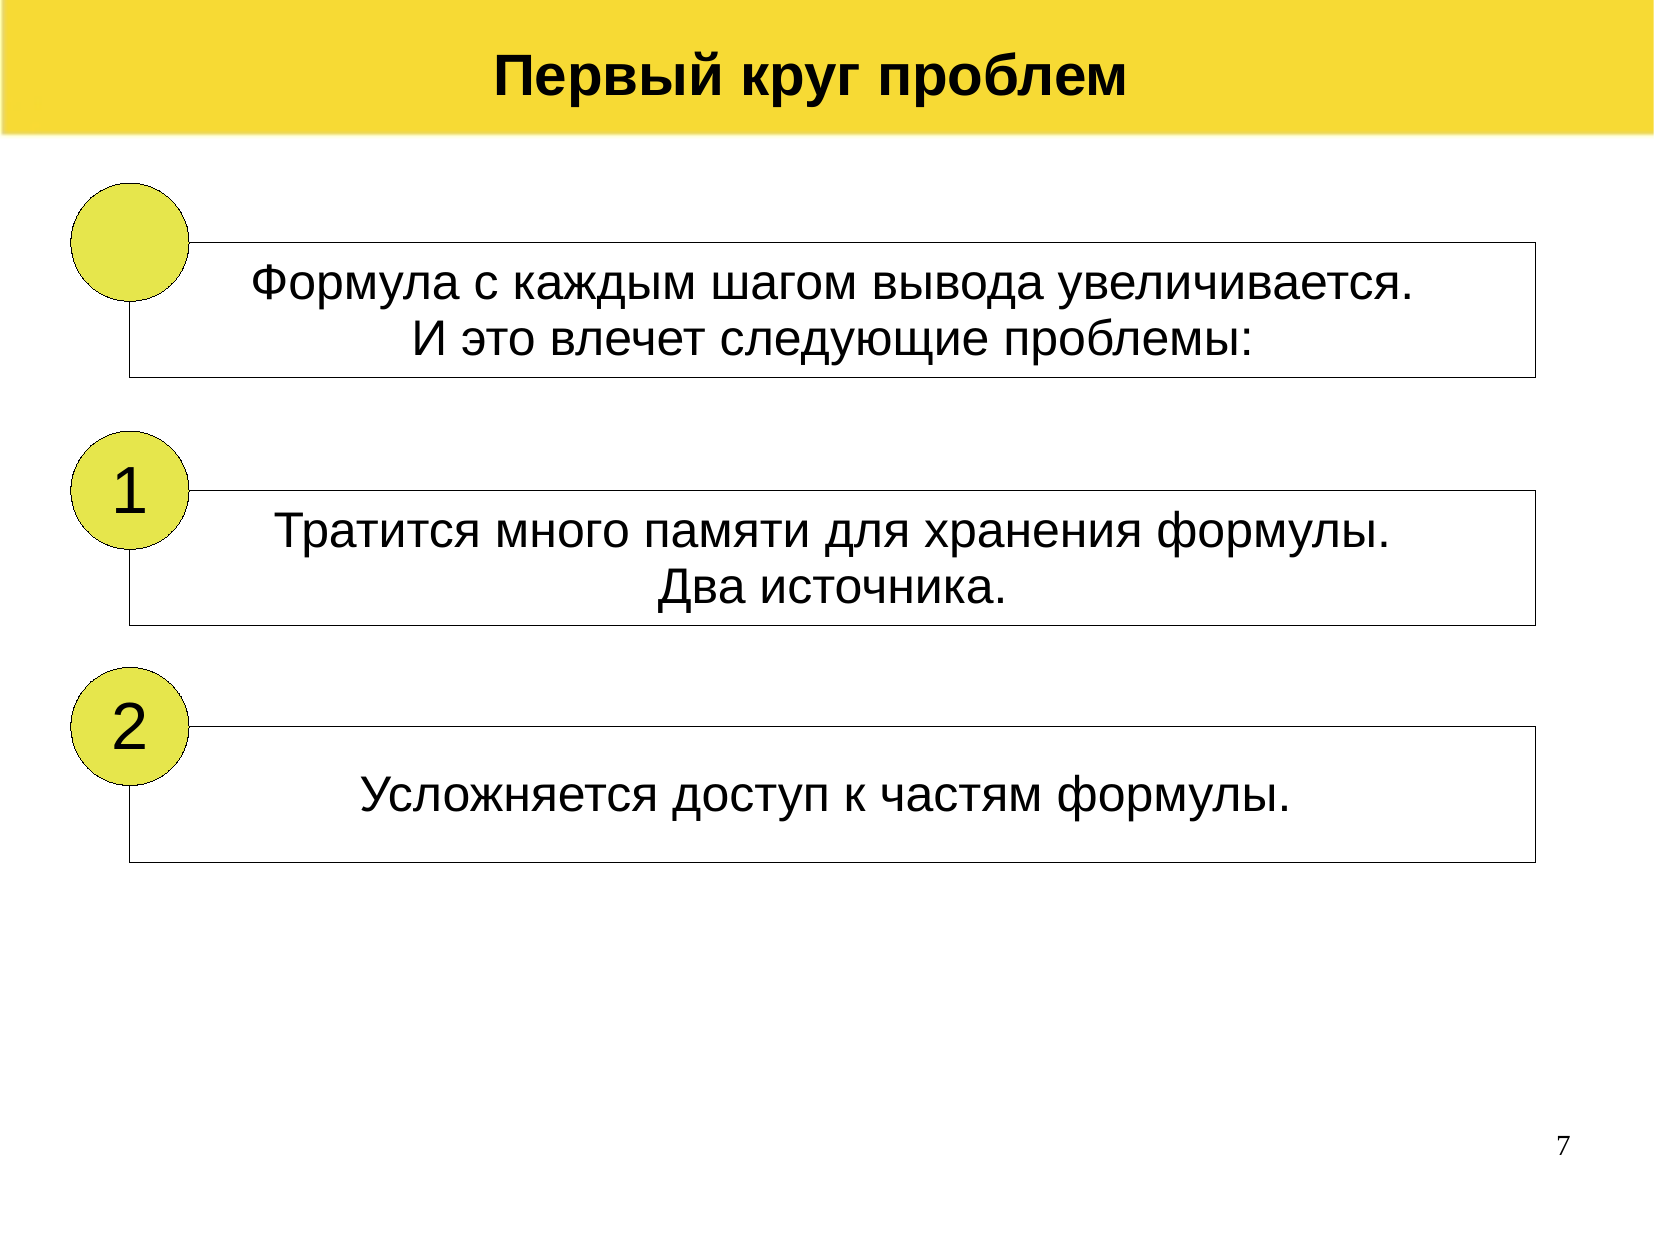

Первый круг проблем
Формула с каждым шагом вывода увеличивается.
И это влечет следующие проблемы:
1
Тратится много памяти для хранения формулы.
Два источника.
2
Усложняется доступ к частям формулы.
7